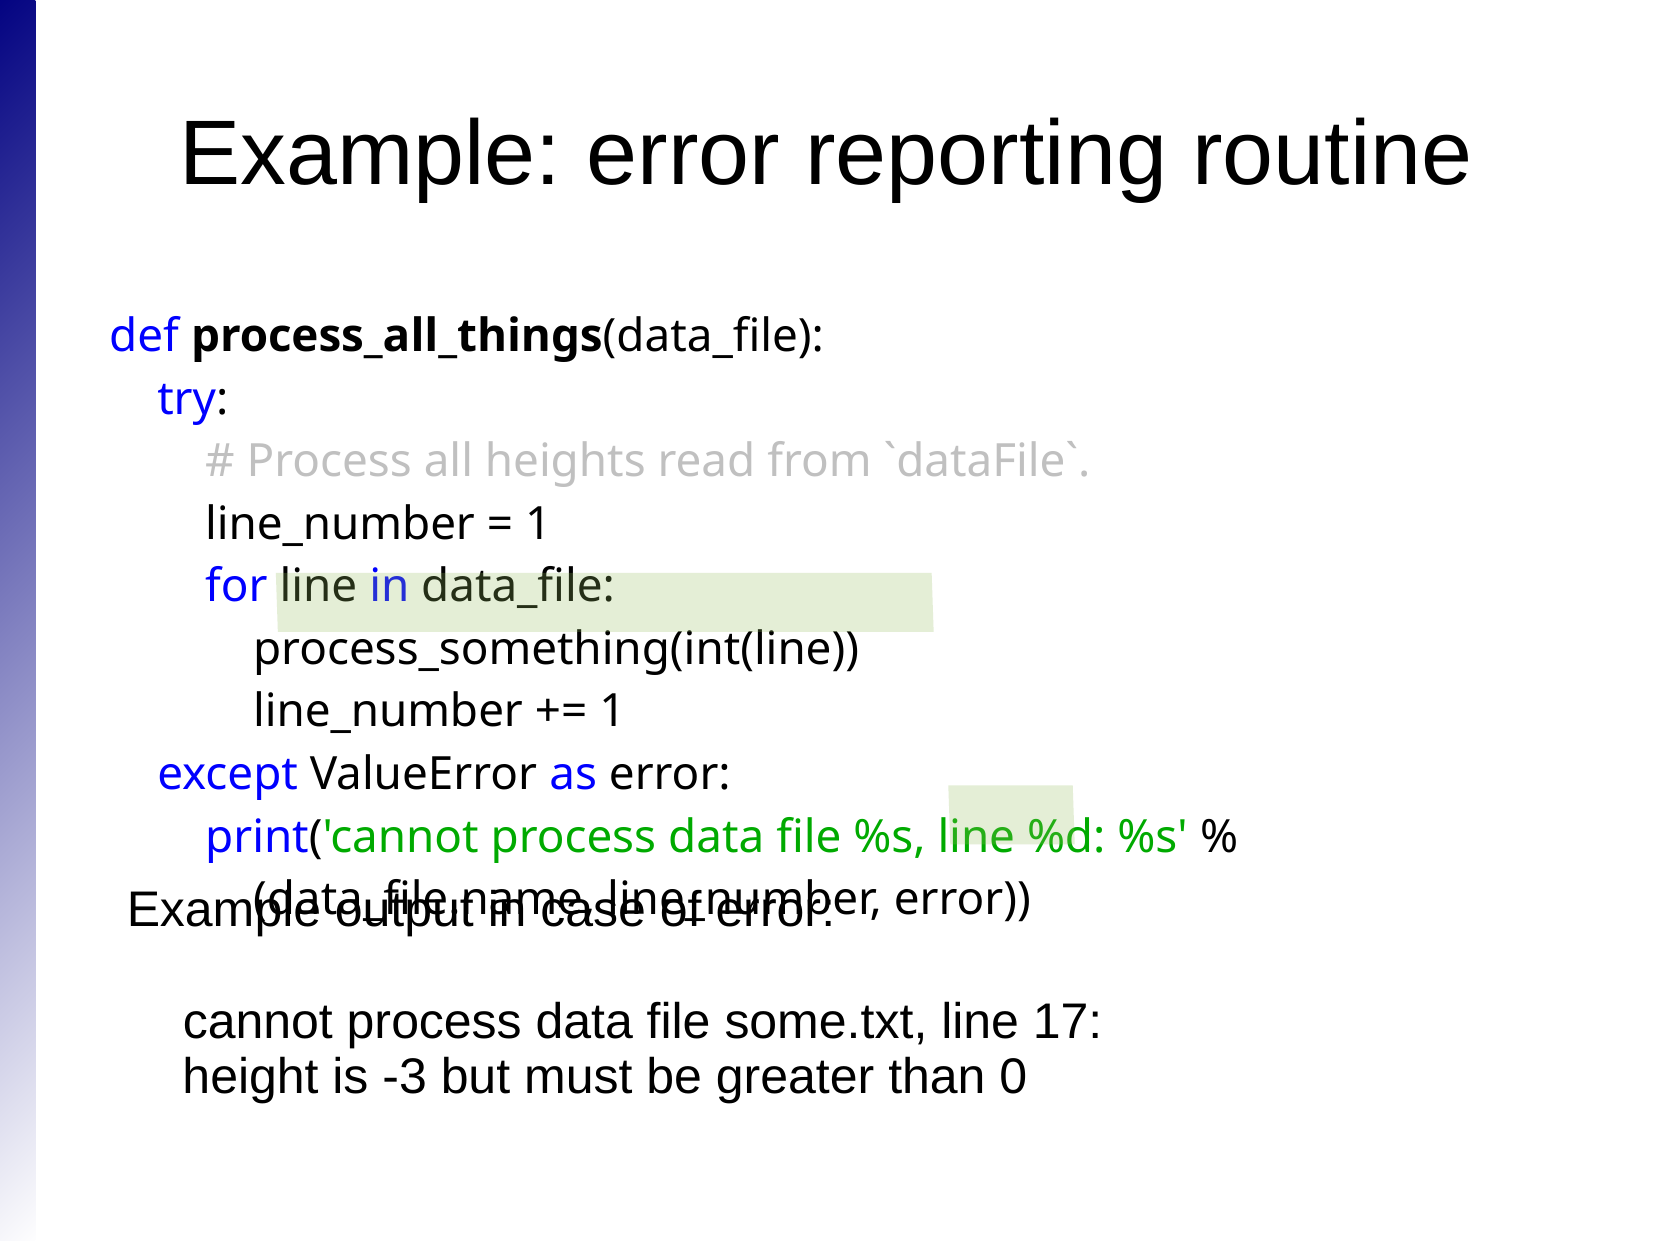

# Example: error reporting routine
def process_all_things(data_file):
 try:
 # Process all heights read from `dataFile`.
 line_number = 1
 for line in data_file:
 process_something(int(line))
 line_number += 1
 except ValueError as error:
 print('cannot process data file %s, line %d: %s' %
 (data_file.name, line_number, error))
Example output in case of error:
 cannot process data file some.txt, line 17:
 height is -3 but must be greater than 0